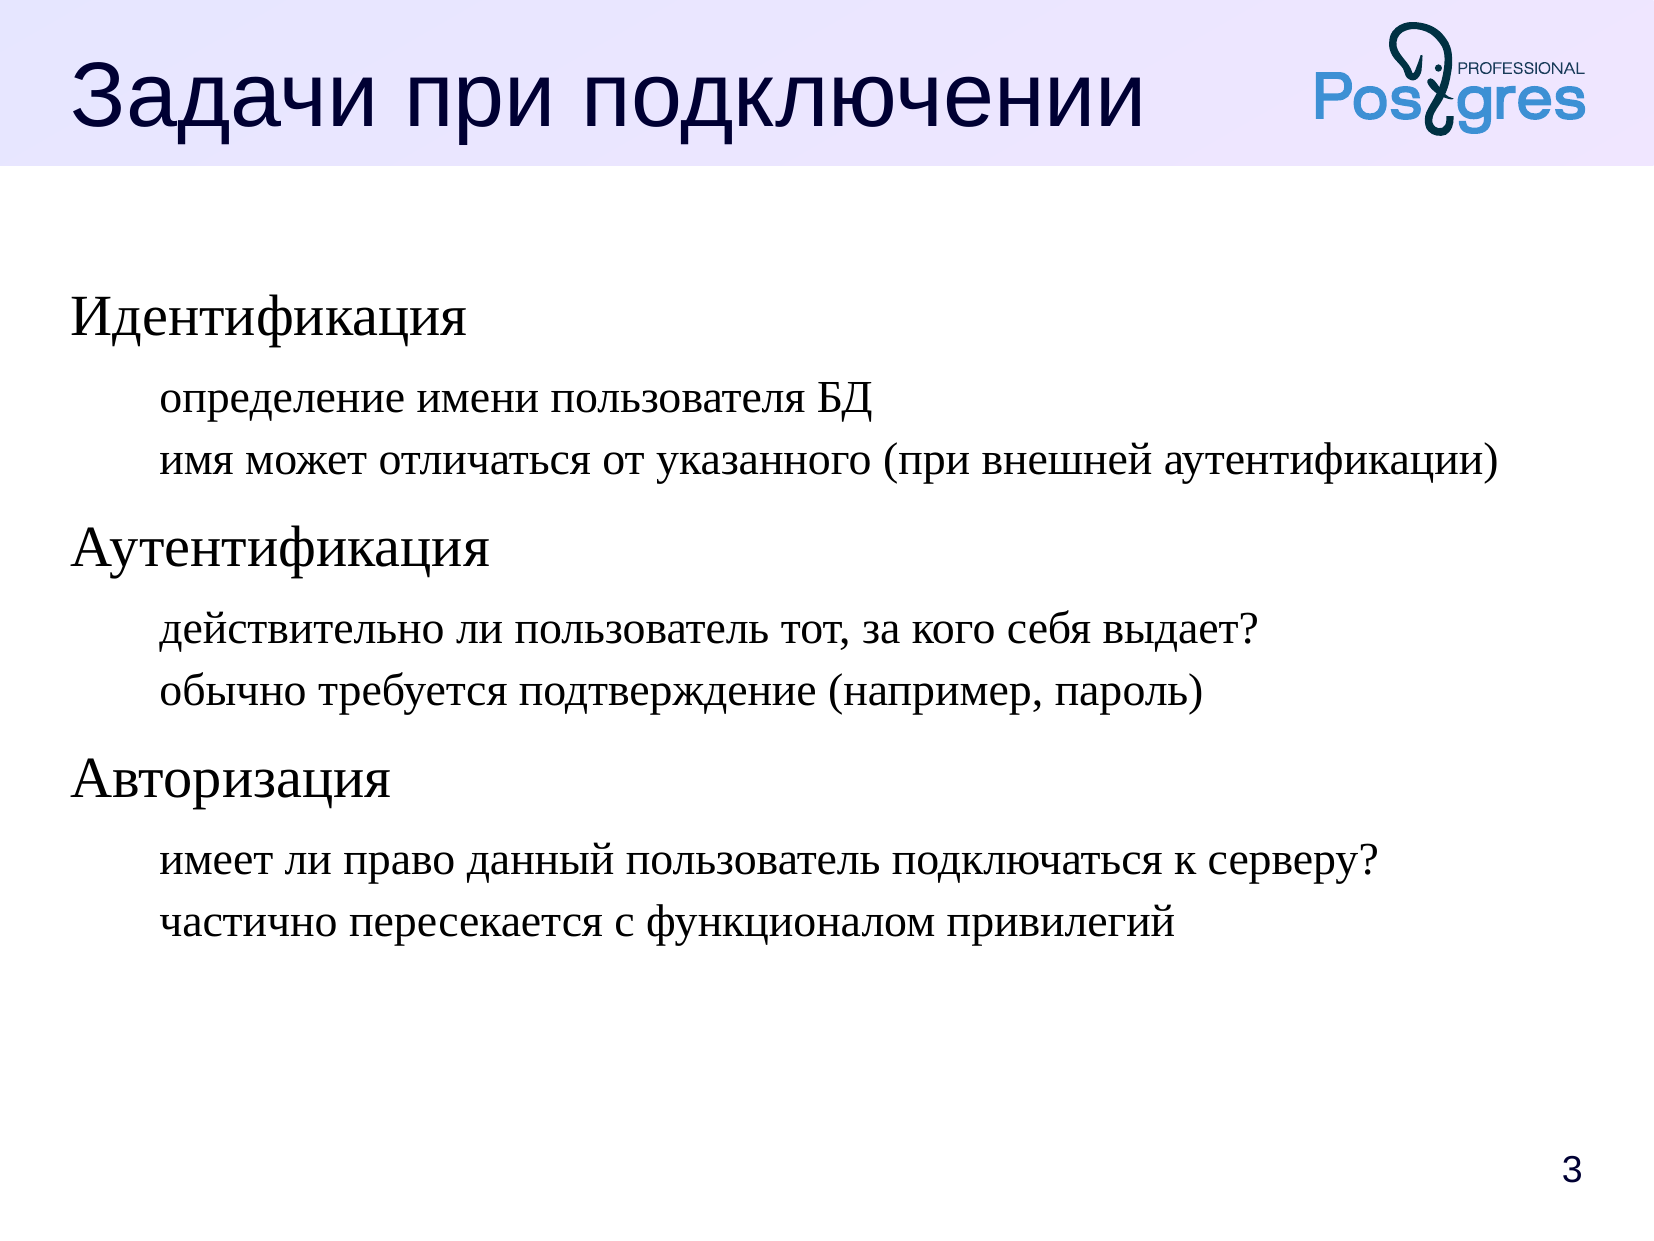

# Задачи при подключении
Идентификация
определение имени пользователя БД
имя может отличаться от указанного (при внешней аутентификации)
Аутентификация
действительно ли пользователь тот, за кого себя выдает?
обычно требуется подтверждение (например, пароль)
Авторизация
имеет ли право данный пользователь подключаться к серверу?
частично пересекается с функционалом привилегий